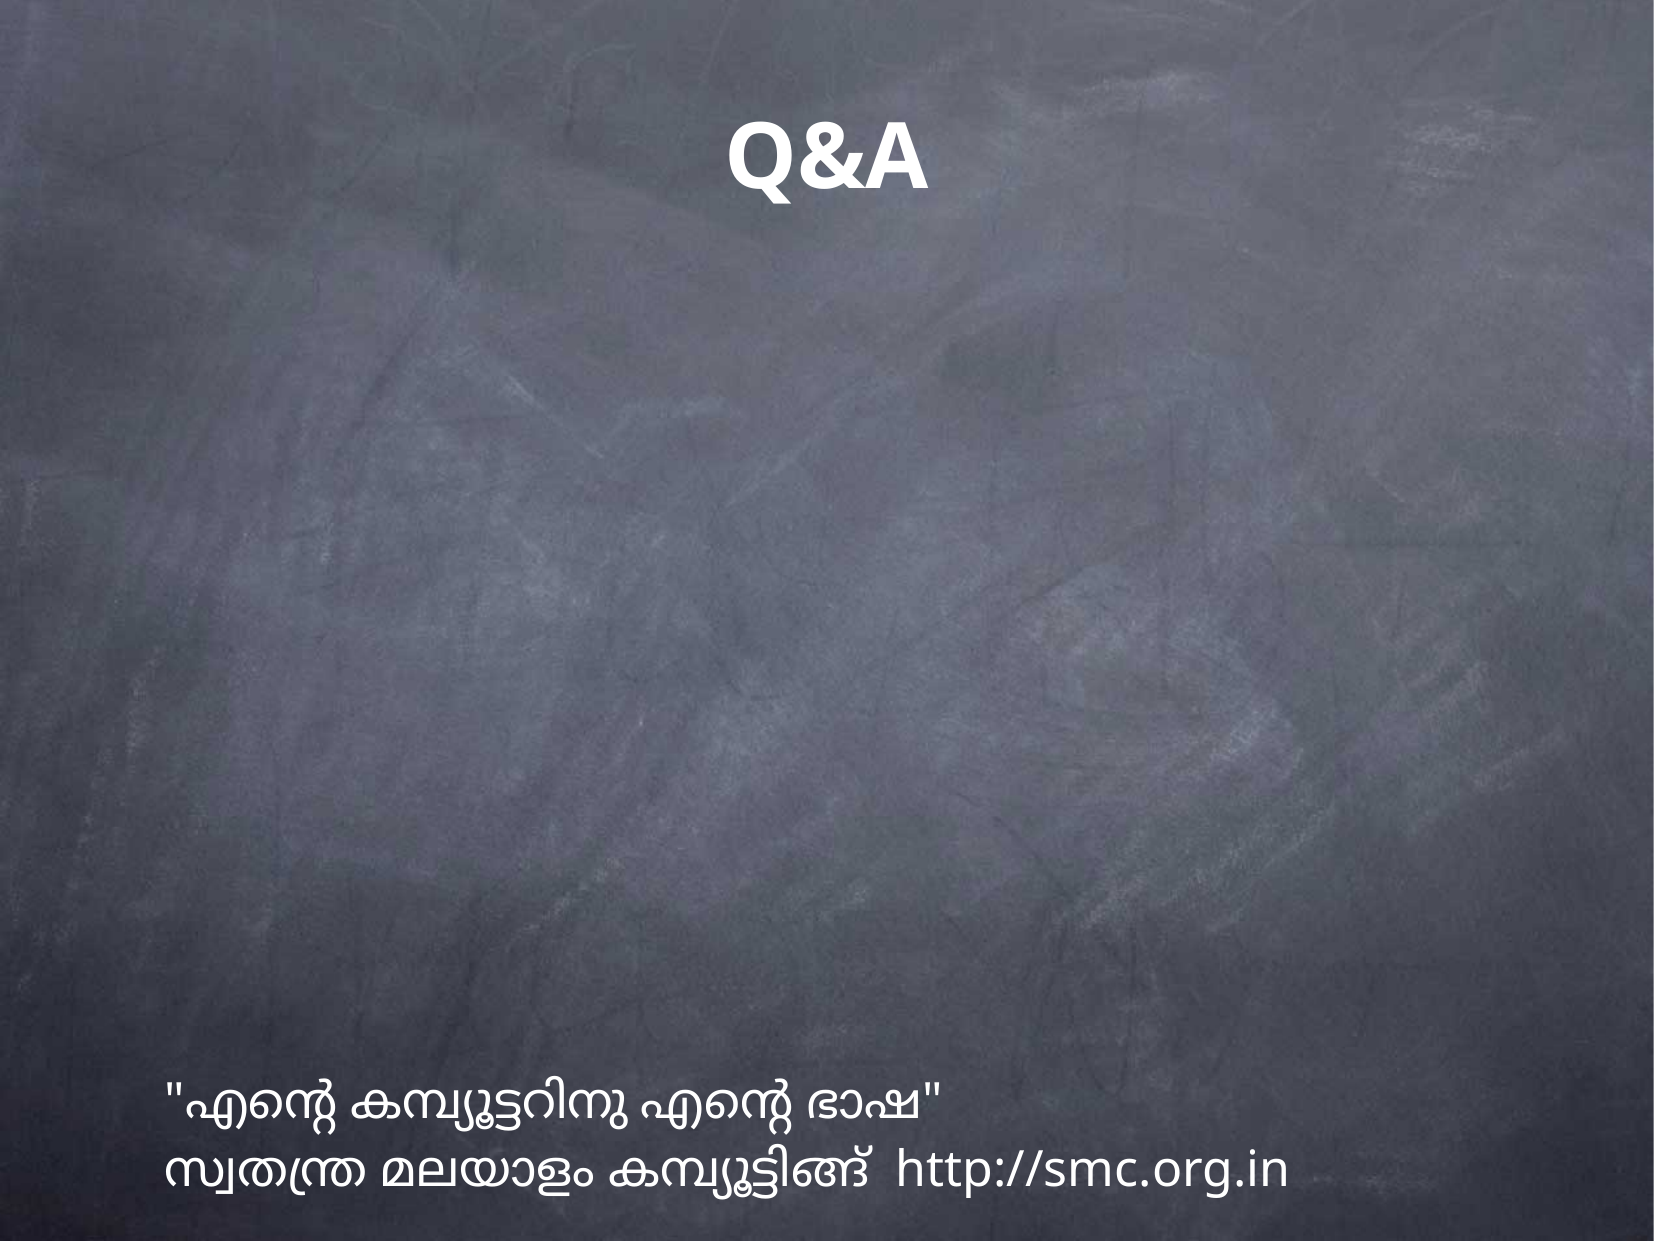

# Q&A
"എന്റെ കമ്പ്യൂട്ടറിനു എന്റെ ഭാഷ"
സ്വതന്ത്ര മലയാളം കമ്പ്യൂട്ടിങ്ങ് http://smc.org.in